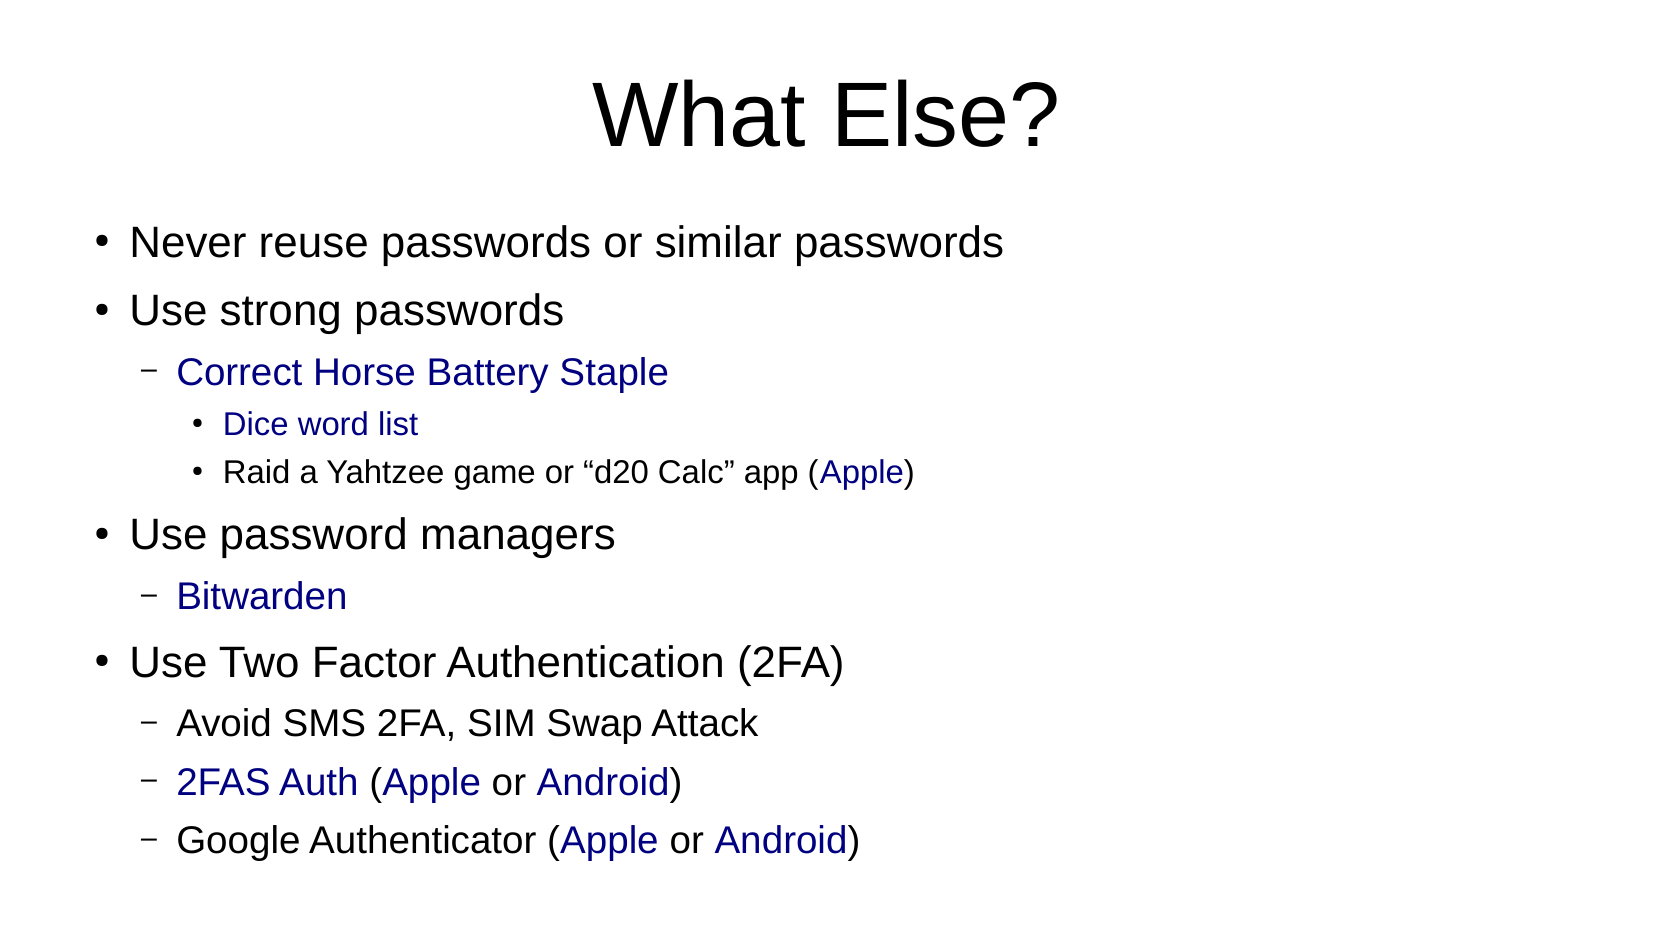

# What Else?
Never reuse passwords or similar passwords
Use strong passwords
Correct Horse Battery Staple
Dice word list
Raid a Yahtzee game or “d20 Calc” app (Apple)
Use password managers
Bitwarden
Use Two Factor Authentication (2FA)
Avoid SMS 2FA, SIM Swap Attack
2FAS Auth (Apple or Android)
Google Authenticator (Apple or Android)